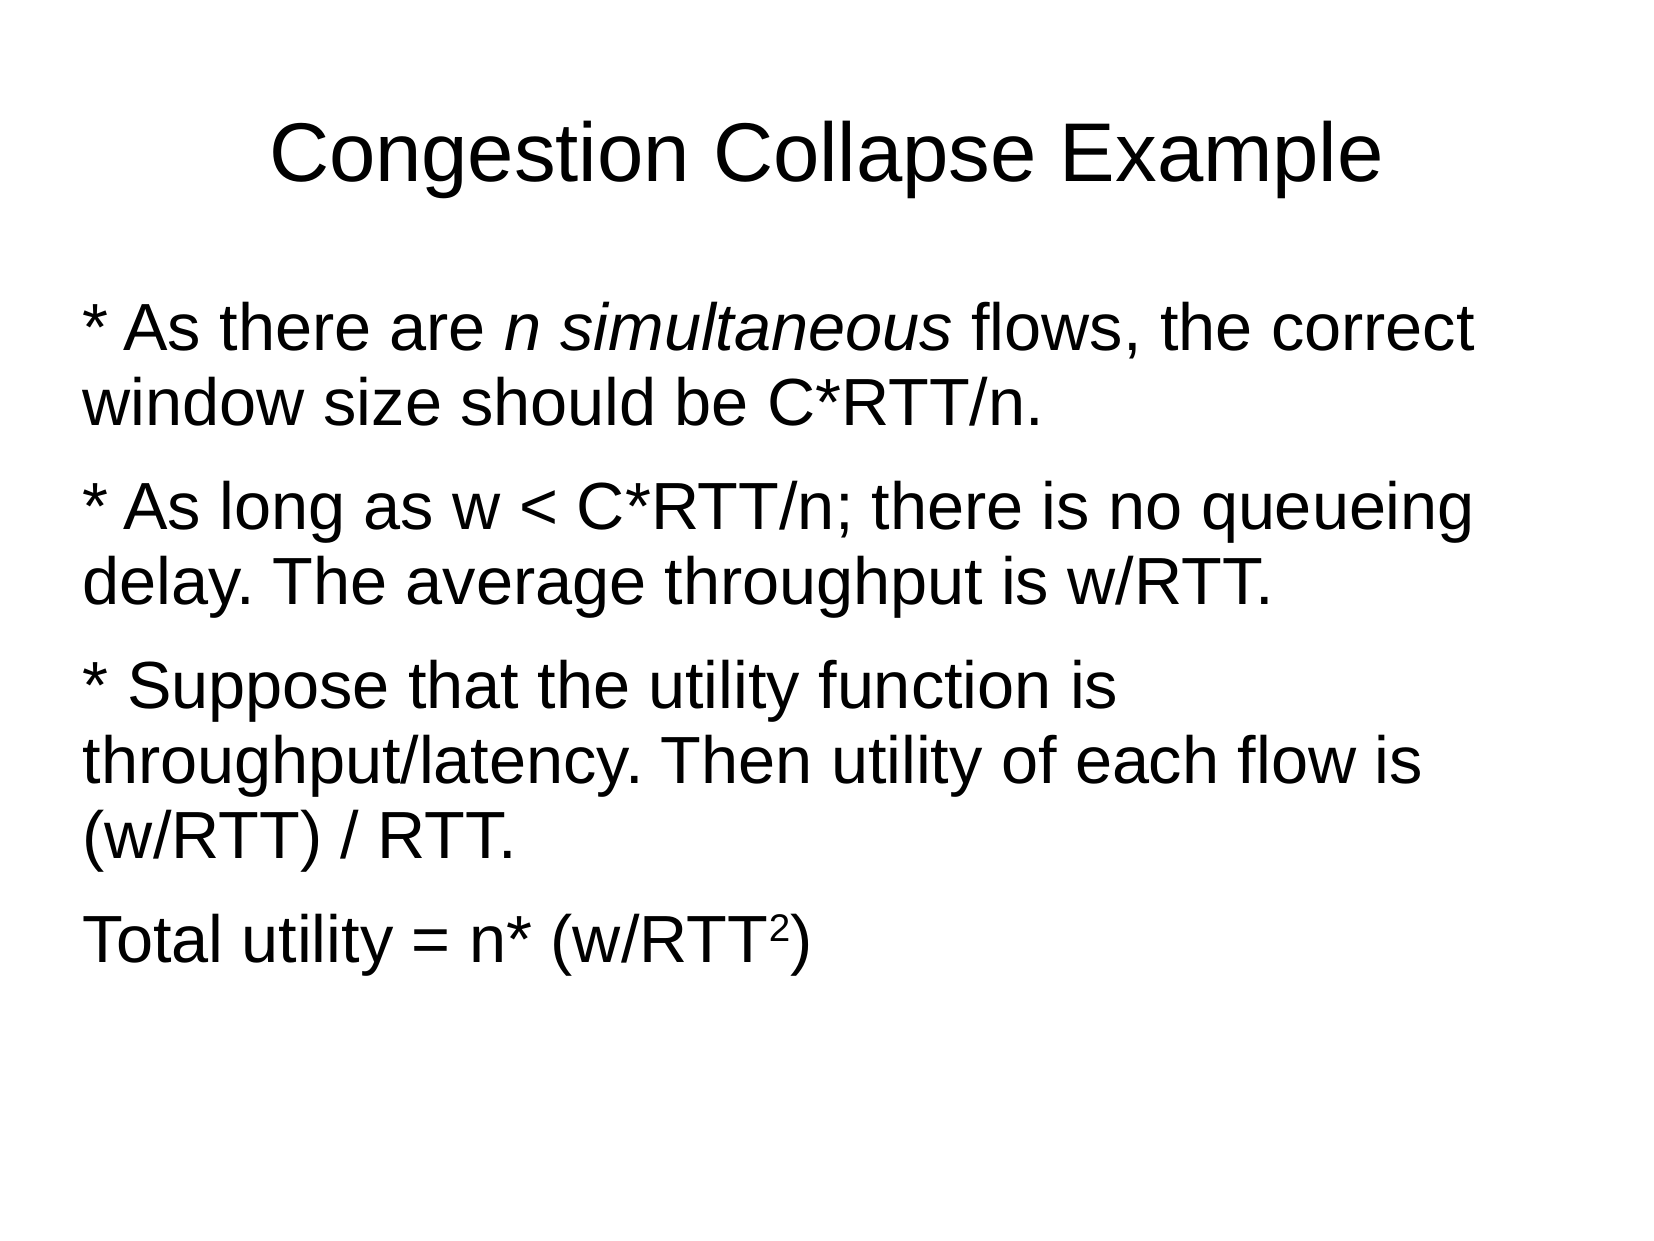

# Congestion Collapse Example
* As there are n simultaneous flows, the correct window size should be C*RTT/n.
* As long as w < C*RTT/n; there is no queueing delay. The average throughput is w/RTT.
* Suppose that the utility function is throughput/latency. Then utility of each flow is (w/RTT) / RTT.
Total utility = n* (w/RTT2)